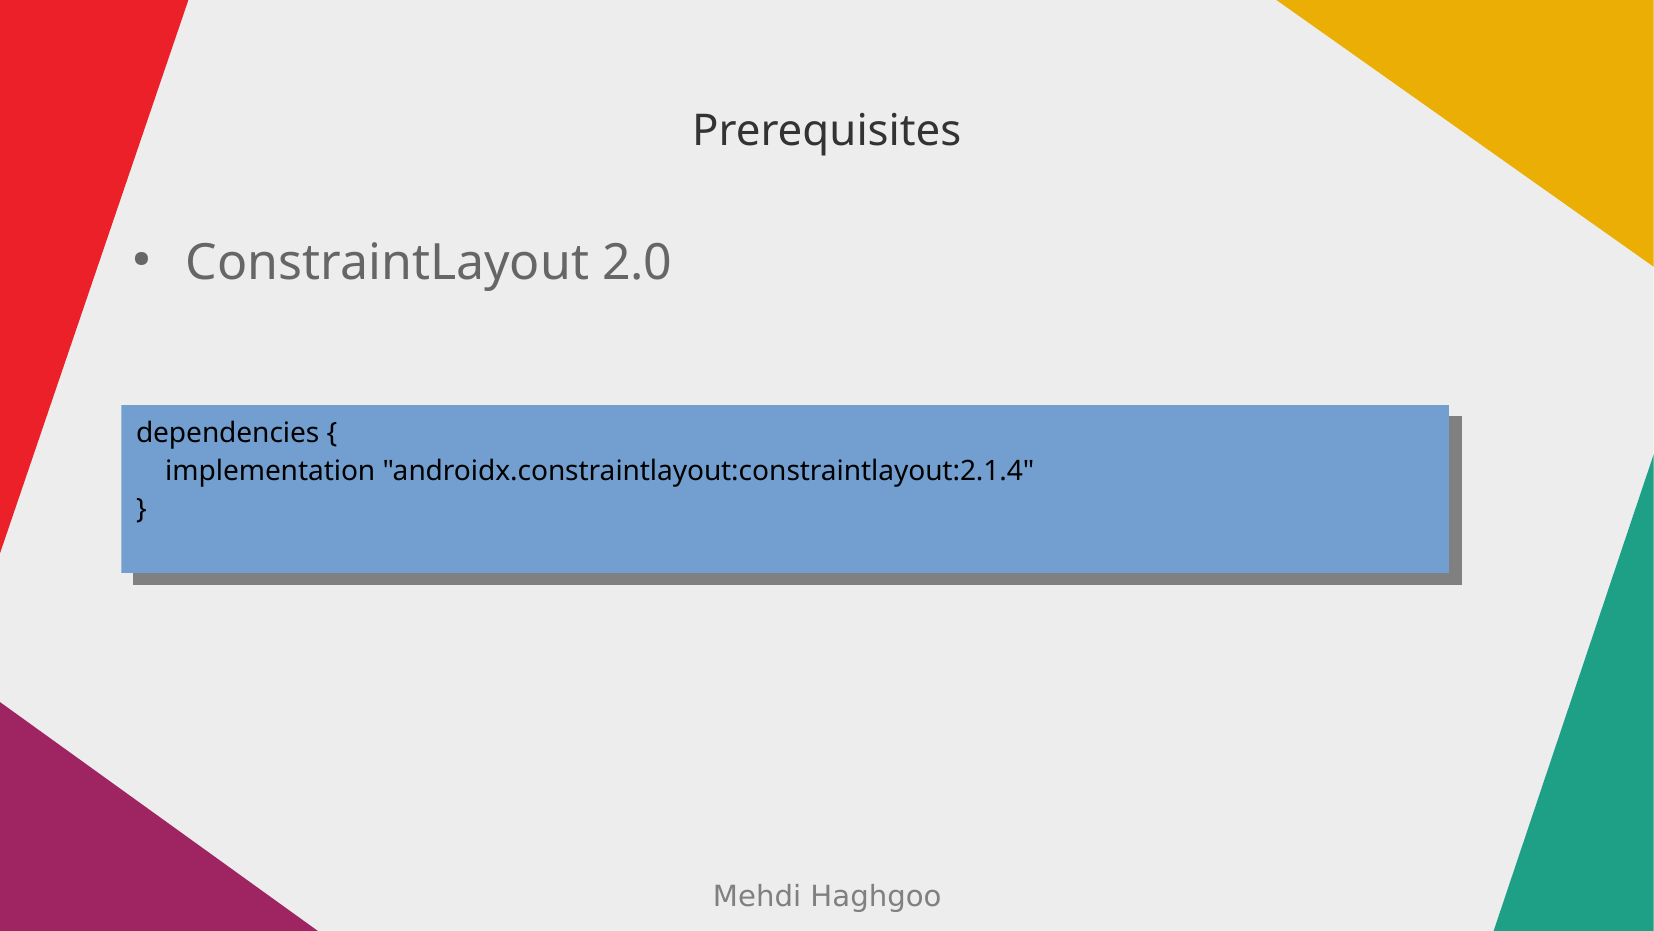

# Prerequisites
ConstraintLayout 2.0
dependencies {
 implementation "androidx.constraintlayout:constraintlayout:2.1.4"
}
Mehdi Haghgoo